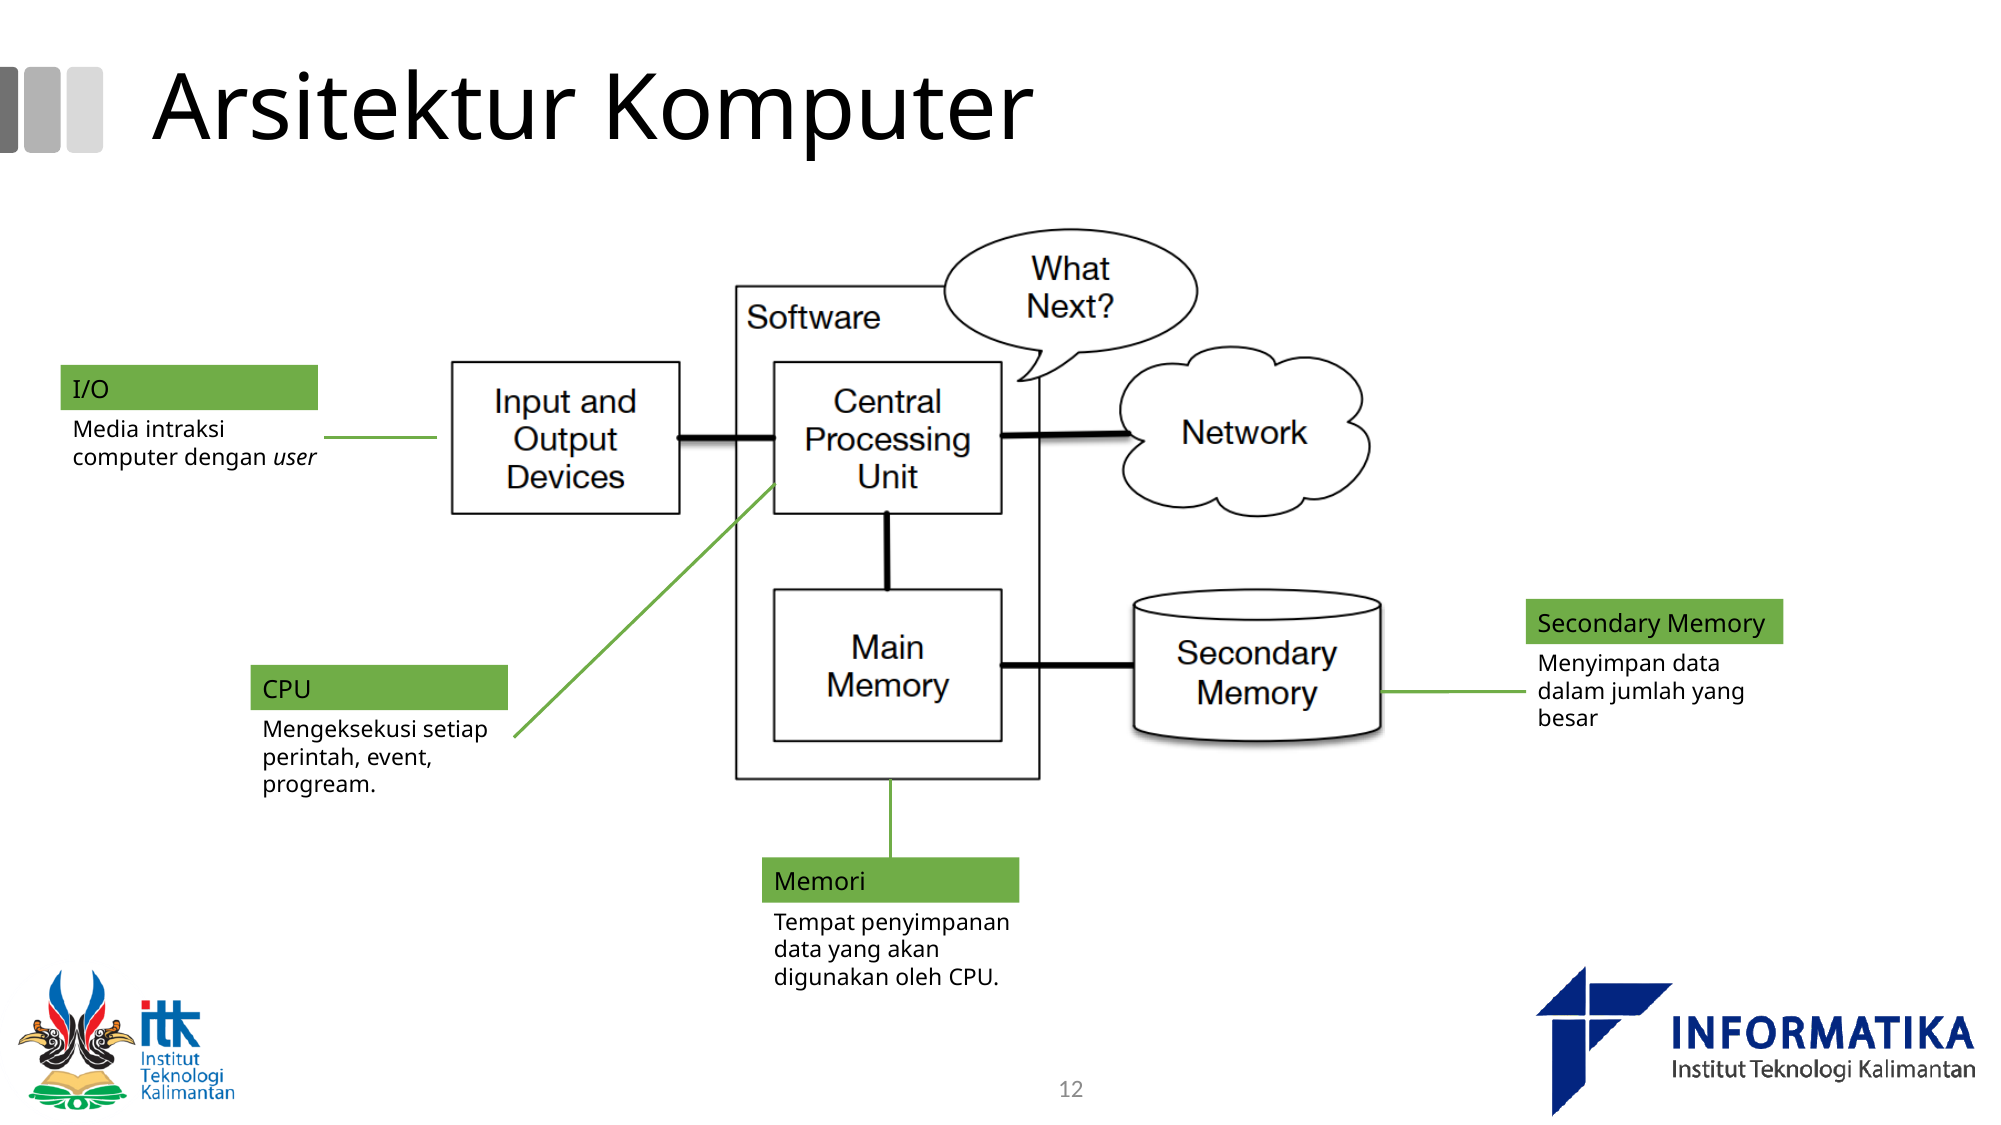

# Arsitektur Komputer
I/O
Media intraksi computer dengan user
Secondary Memory
Menyimpan data dalam jumlah yang besar
CPU
Mengeksekusi setiap perintah, event, progream.
Memori
Tempat penyimpanan data yang akan digunakan oleh CPU.